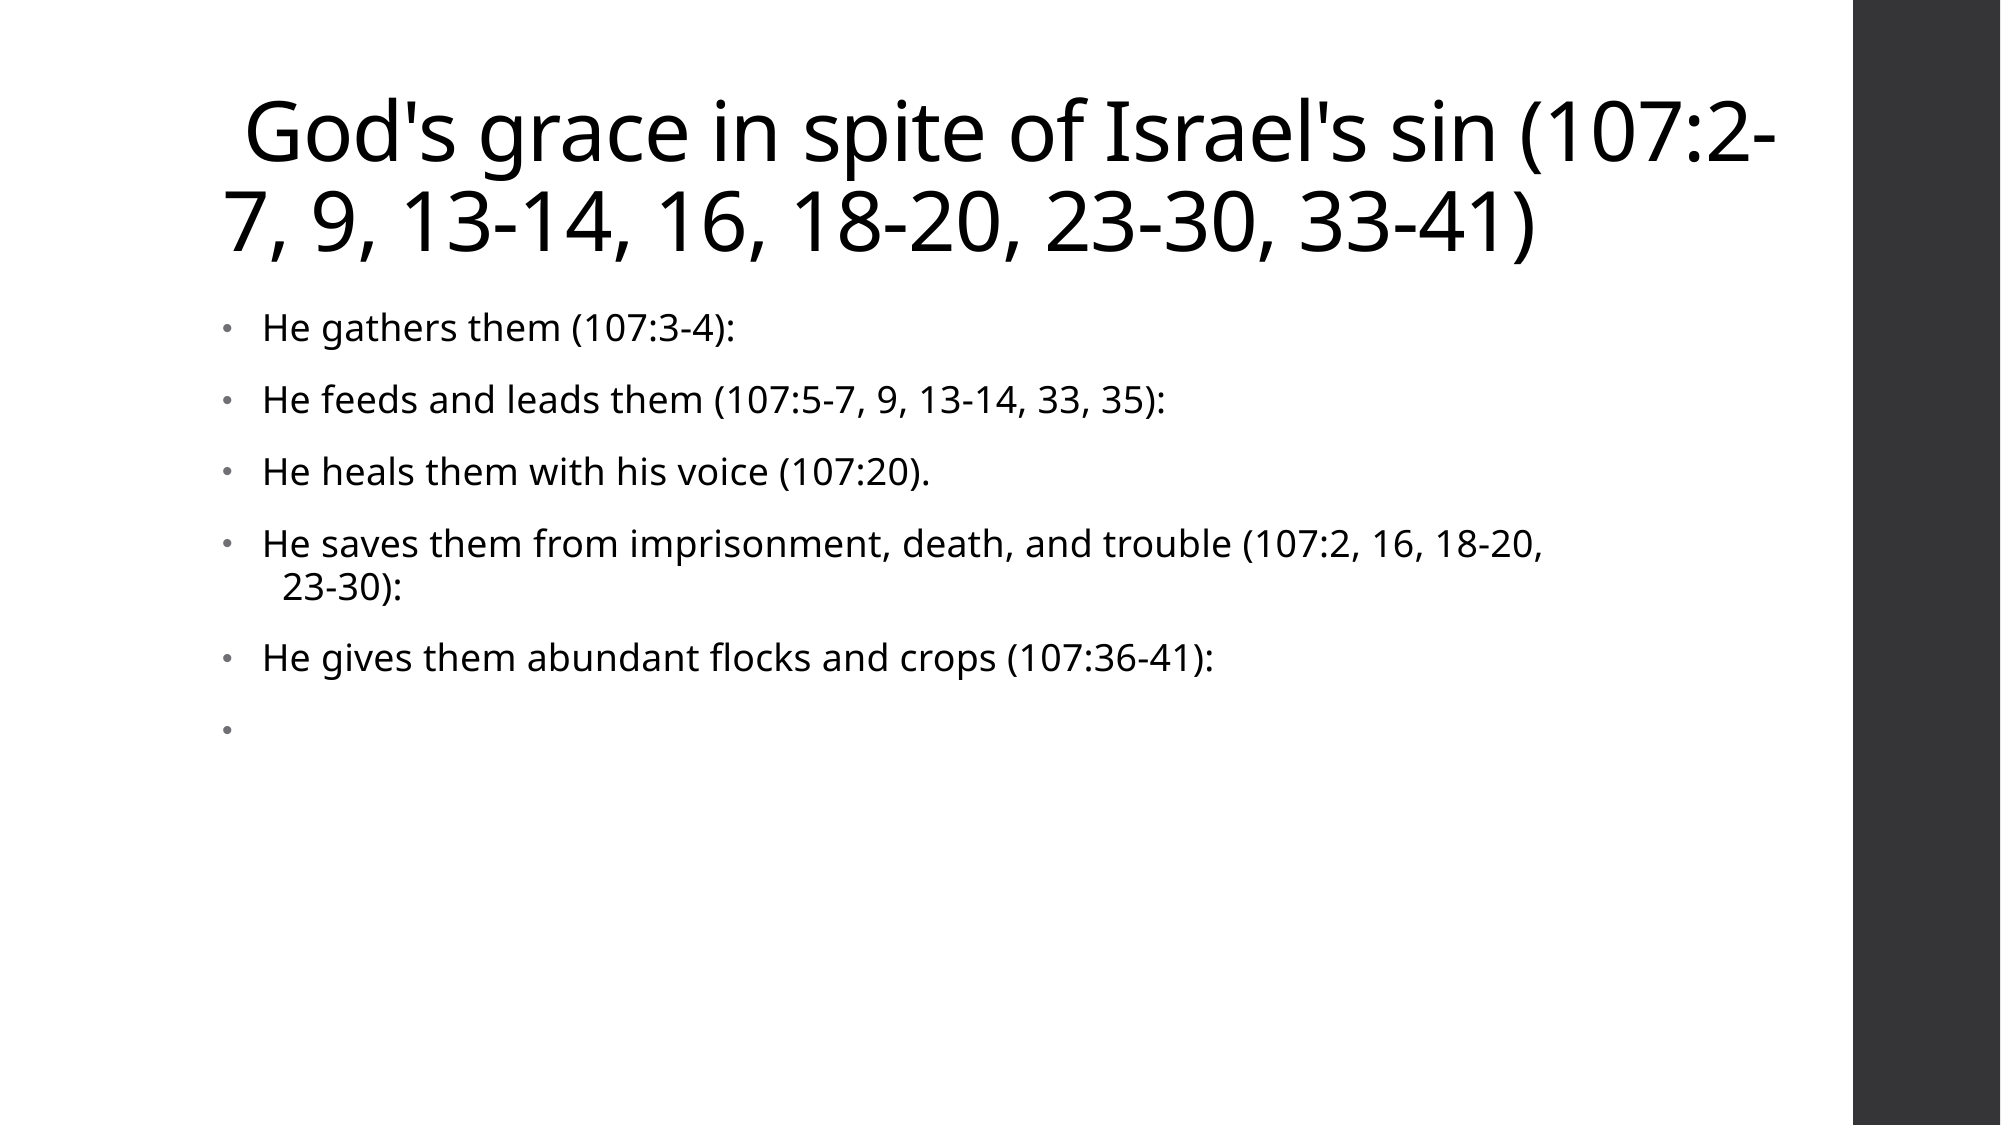

# God's grace in spite of Israel's sin (107:2-7, 9, 13-14, 16, 18-20, 23-30, 33-41)
 He gathers them (107:3-4):
 He feeds and leads them (107:5-7, 9, 13-14, 33, 35):
 He heals them with his voice (107:20).
 He saves them from imprisonment, death, and trouble (107:2, 16, 18-20, 23-30):
 He gives them abundant flocks and crops (107:36-41):